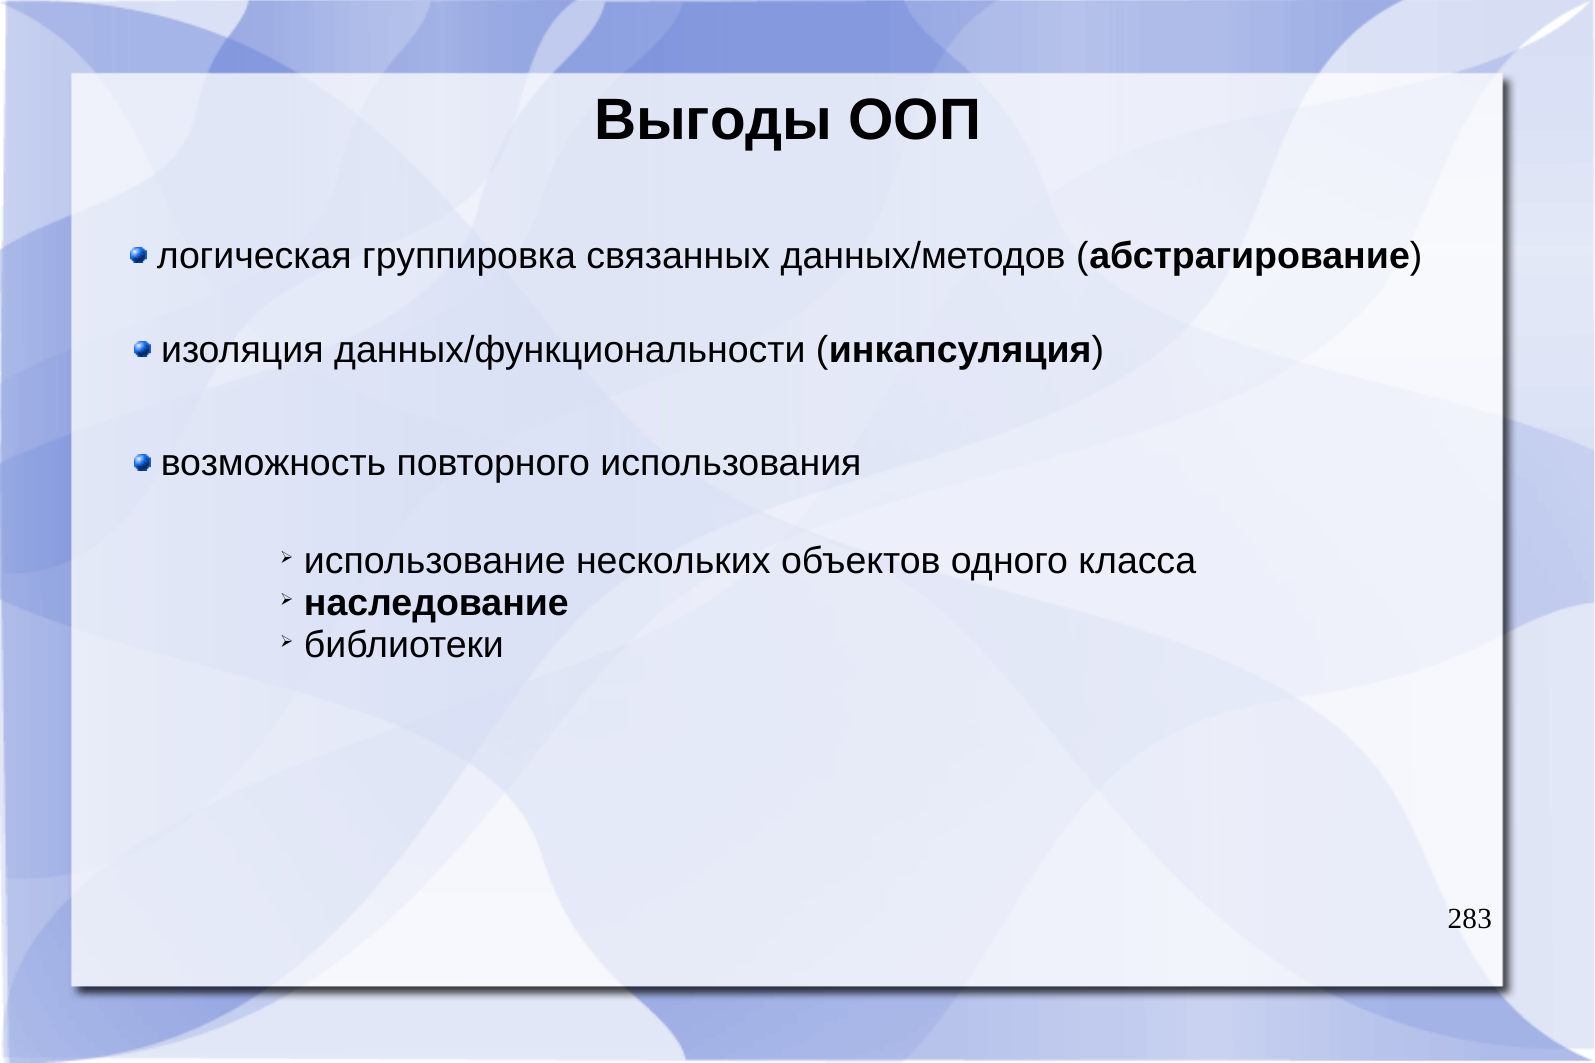

# Выгоды ООП
 логическая группировка связанных данных/методов (абстрагирование)
 изоляция данных/функциональности (инкапсуляция)
 возможность повторного использования
 использование нескольких объектов одного класса
 наследование
 библиотеки
283